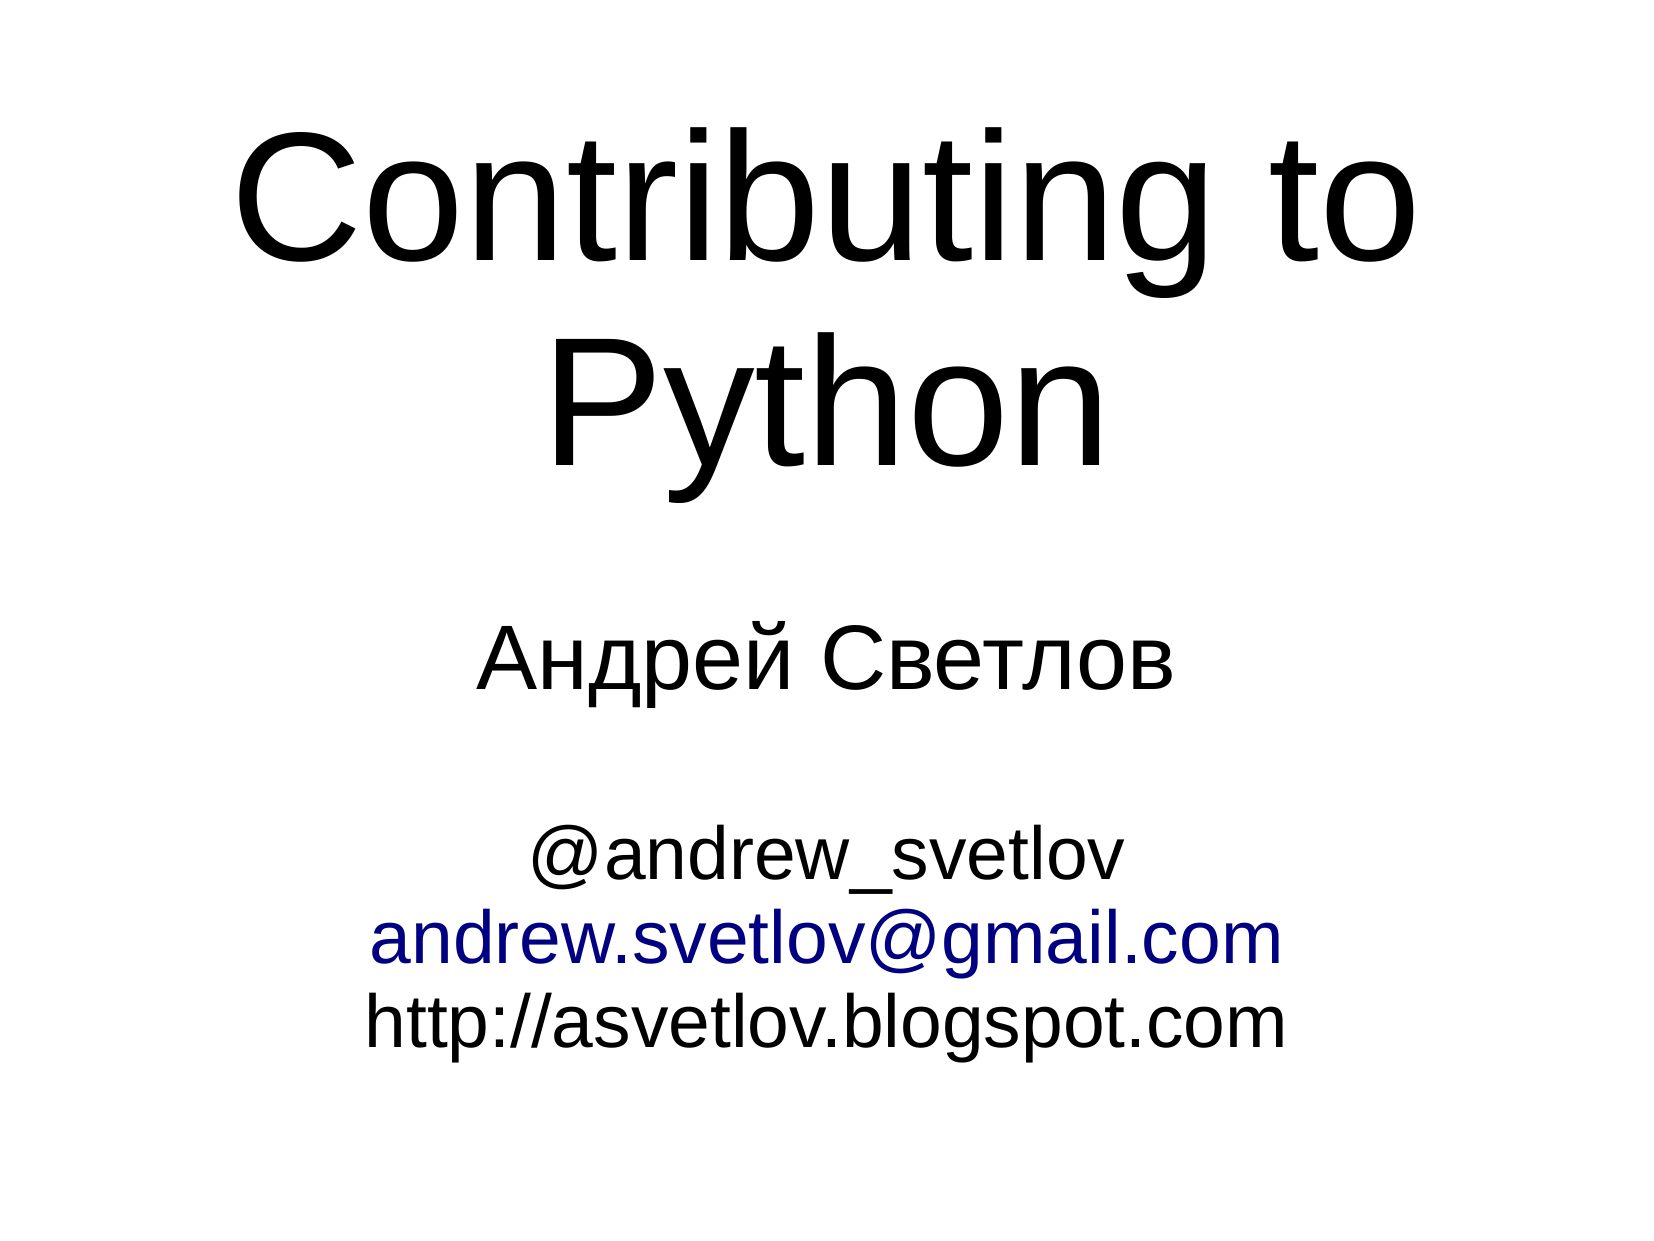

# Contributing to Python
Андрей Светлов
@andrew_svetlov
andrew.svetlov@gmail.com
http://asvetlov.blogspot.com